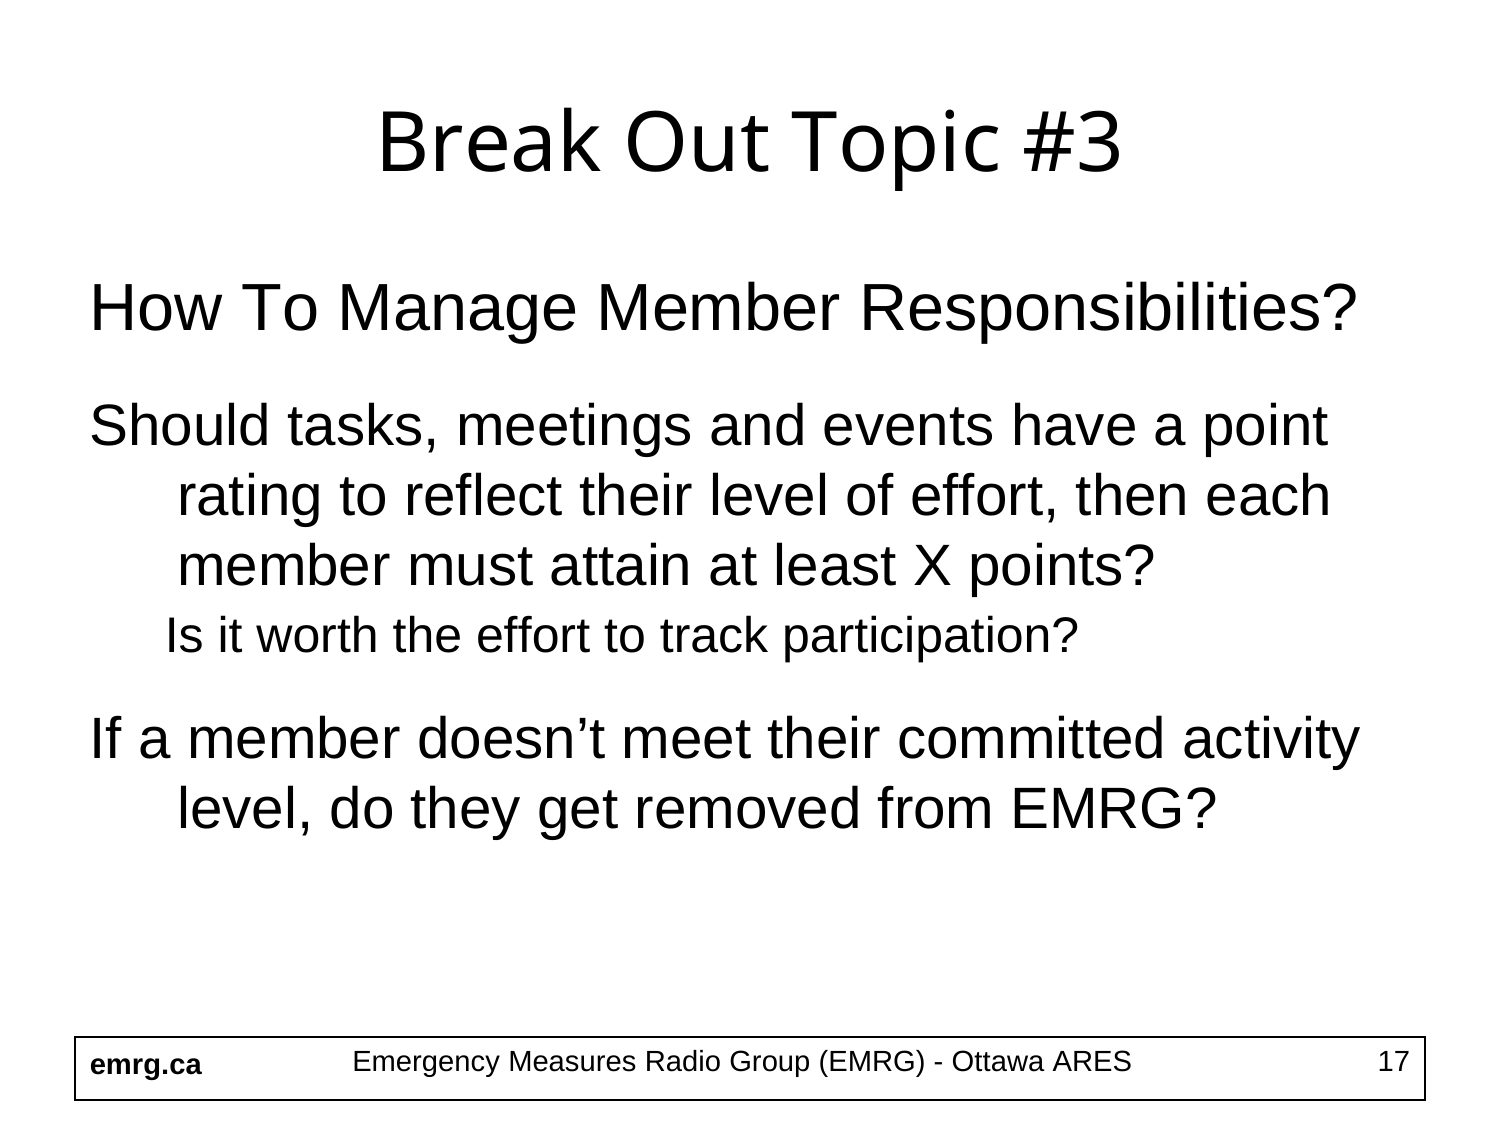

# Break Out Topic #3
How To Manage Member Responsibilities?
Should tasks, meetings and events have a point rating to reflect their level of effort, then each member must attain at least X points?
Is it worth the effort to track participation?
If a member doesn’t meet their committed activity level, do they get removed from EMRG?
Emergency Measures Radio Group (EMRG) - Ottawa ARES
17